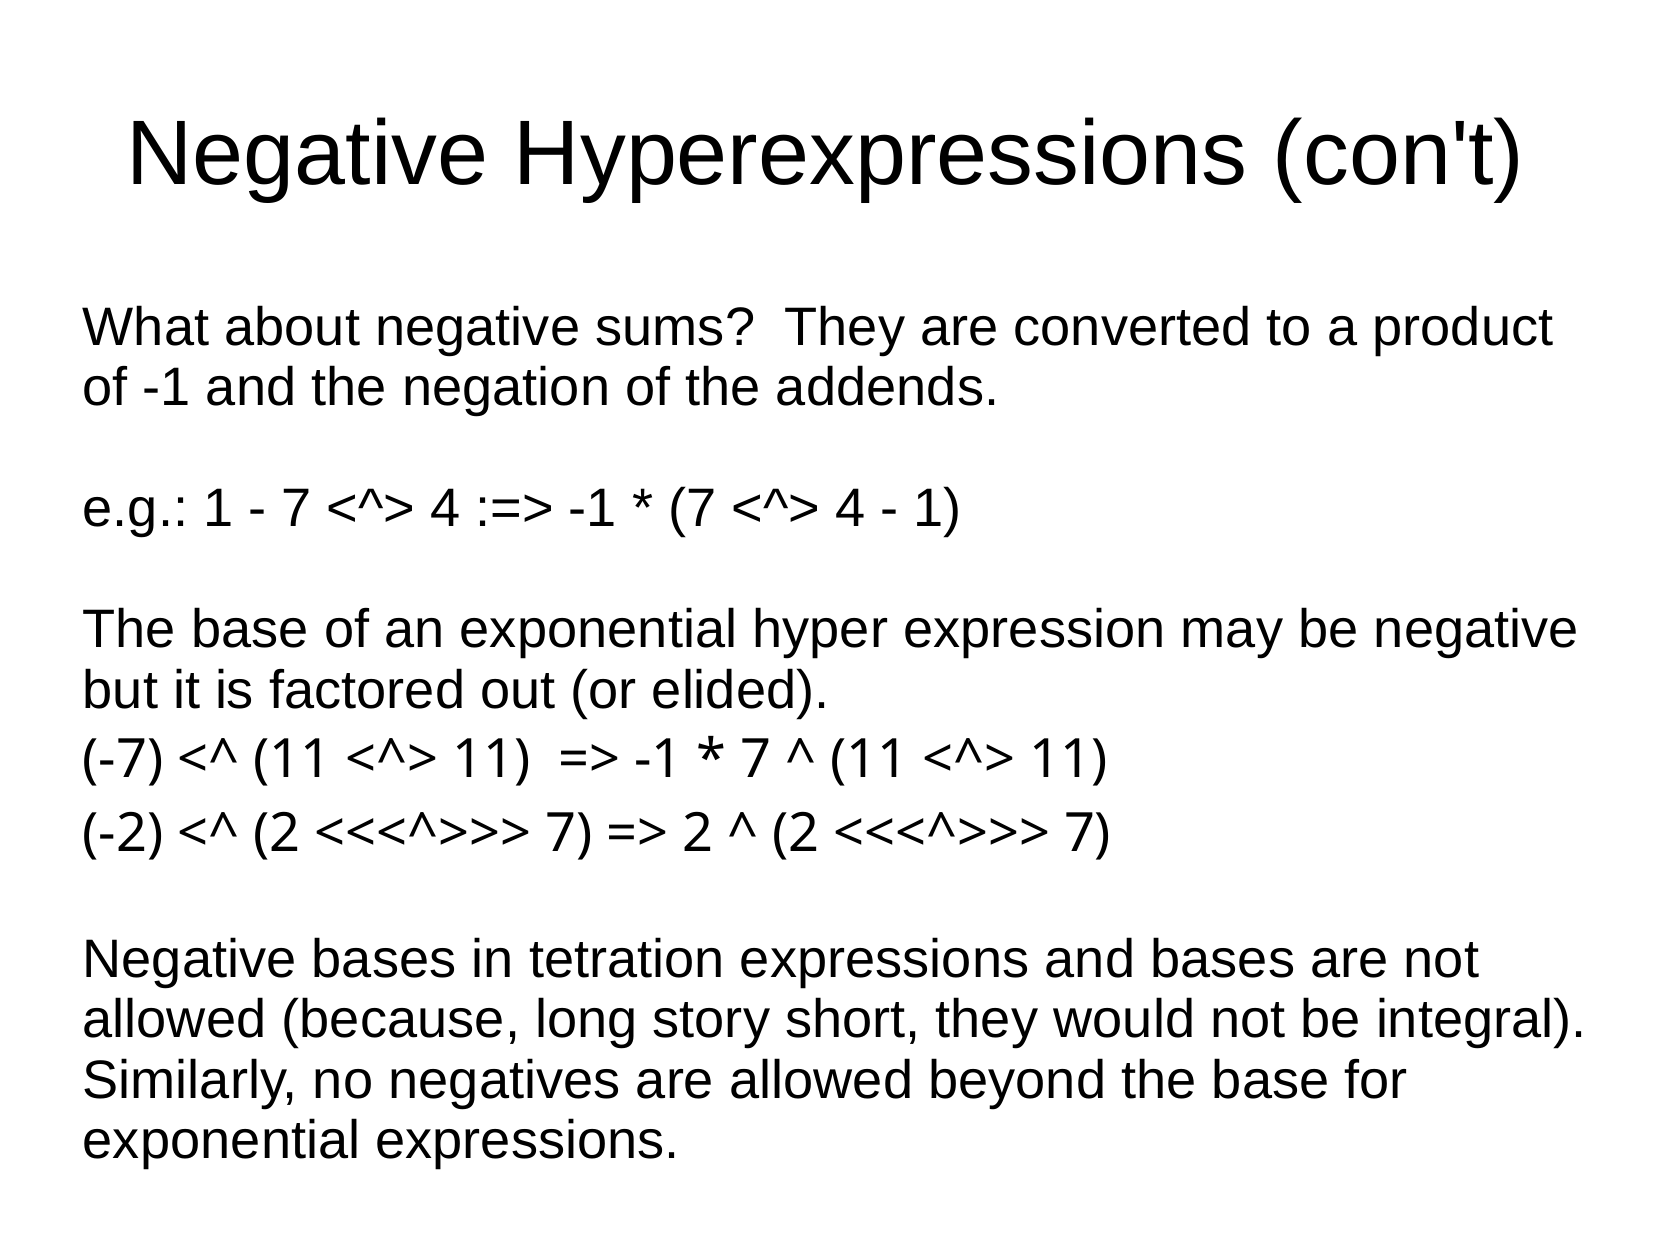

# Negative Hyperexpressions (con't)
What about negative sums? They are converted to a product of -1 and the negation of the addends.
e.g.: 1 - 7 <^> 4 :=> -1 * (7 <^> 4 - 1)
The base of an exponential hyper expression may be negative but it is factored out (or elided).
(-7) <^ (11 <^> 11) => -1 * 7 ^ (11 <^> 11)
(-2) <^ (2 <<<^>>> 7) => 2 ^ (2 <<<^>>> 7)
Negative bases in tetration expressions and bases are not allowed (because, long story short, they would not be integral). Similarly, no negatives are allowed beyond the base for exponential expressions.